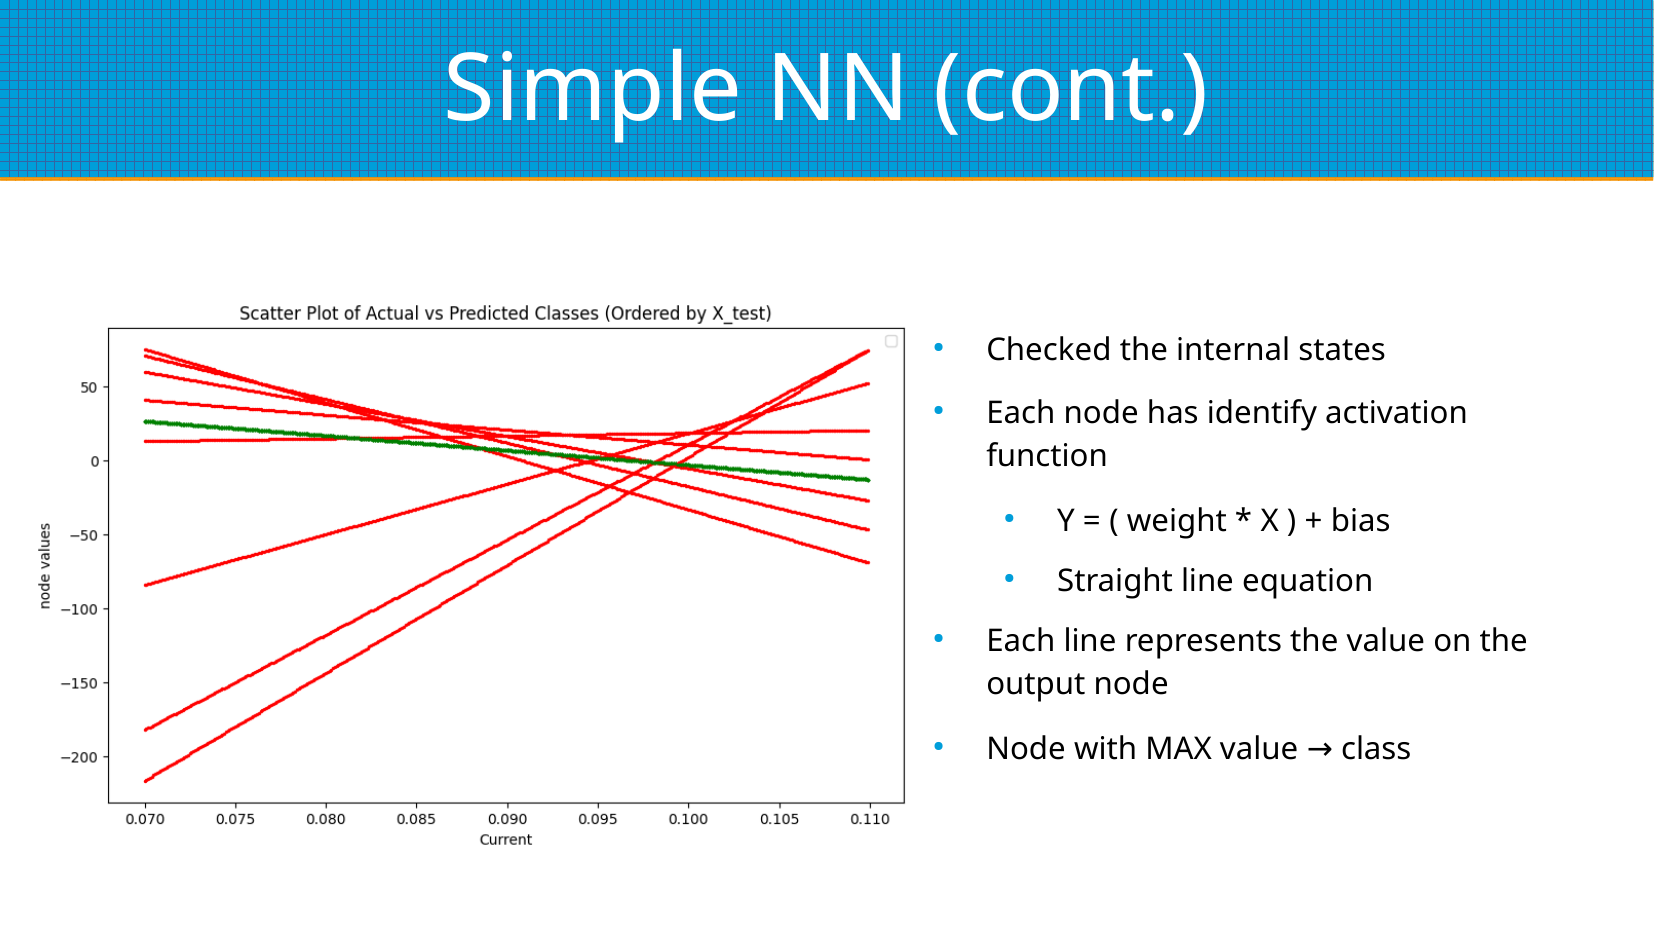

# Simple NN (cont.)
Checked the internal states
Each node has identify activation function
Y = ( weight * X ) + bias
Straight line equation
Each line represents the value on the output node
Node with MAX value → class